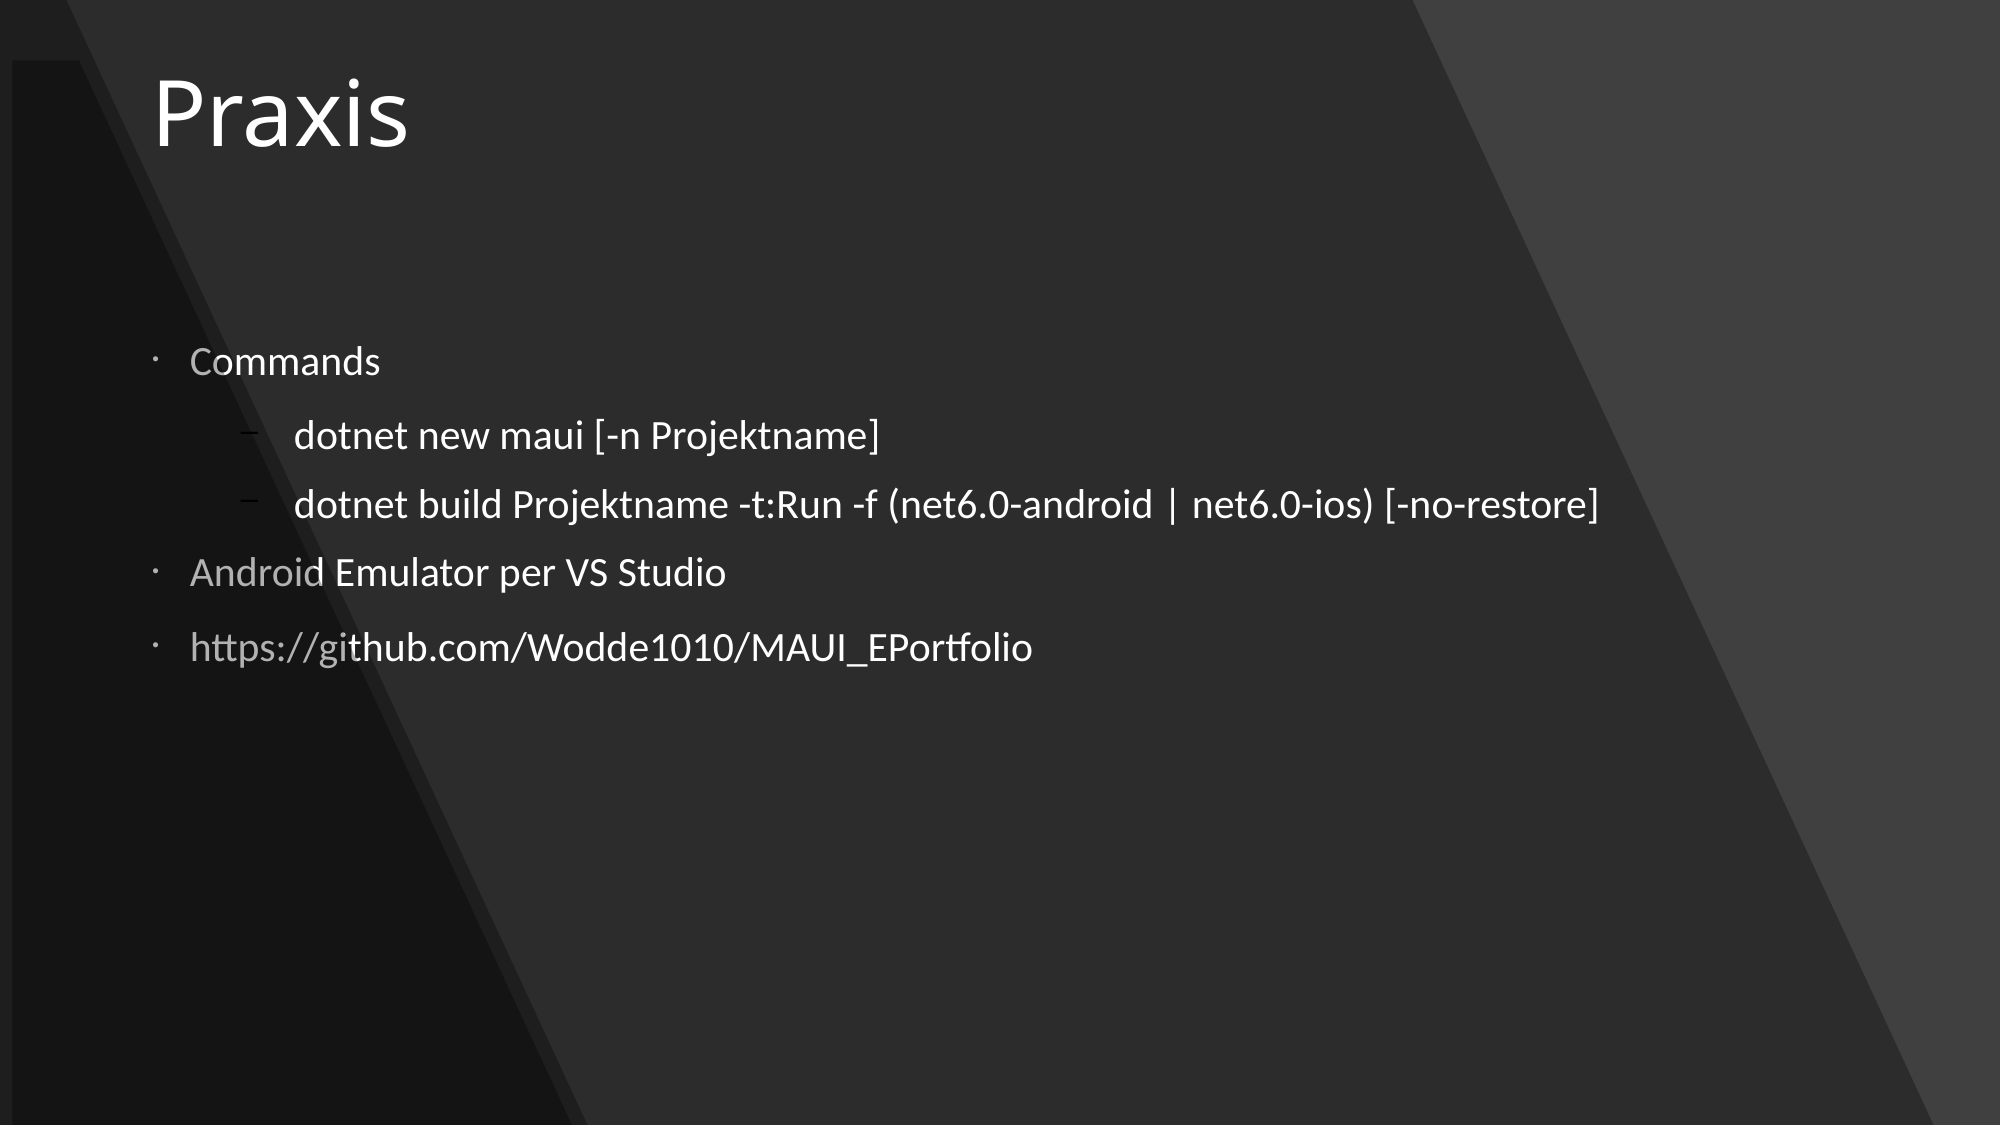

# Praxis
Commands
dotnet new maui [-n Projektname]
dotnet build Projektname -t:Run -f (net6.0-android | net6.0-ios) [-no-restore]
Android Emulator per VS Studio
https://github.com/Wodde1010/MAUI_EPortfolio